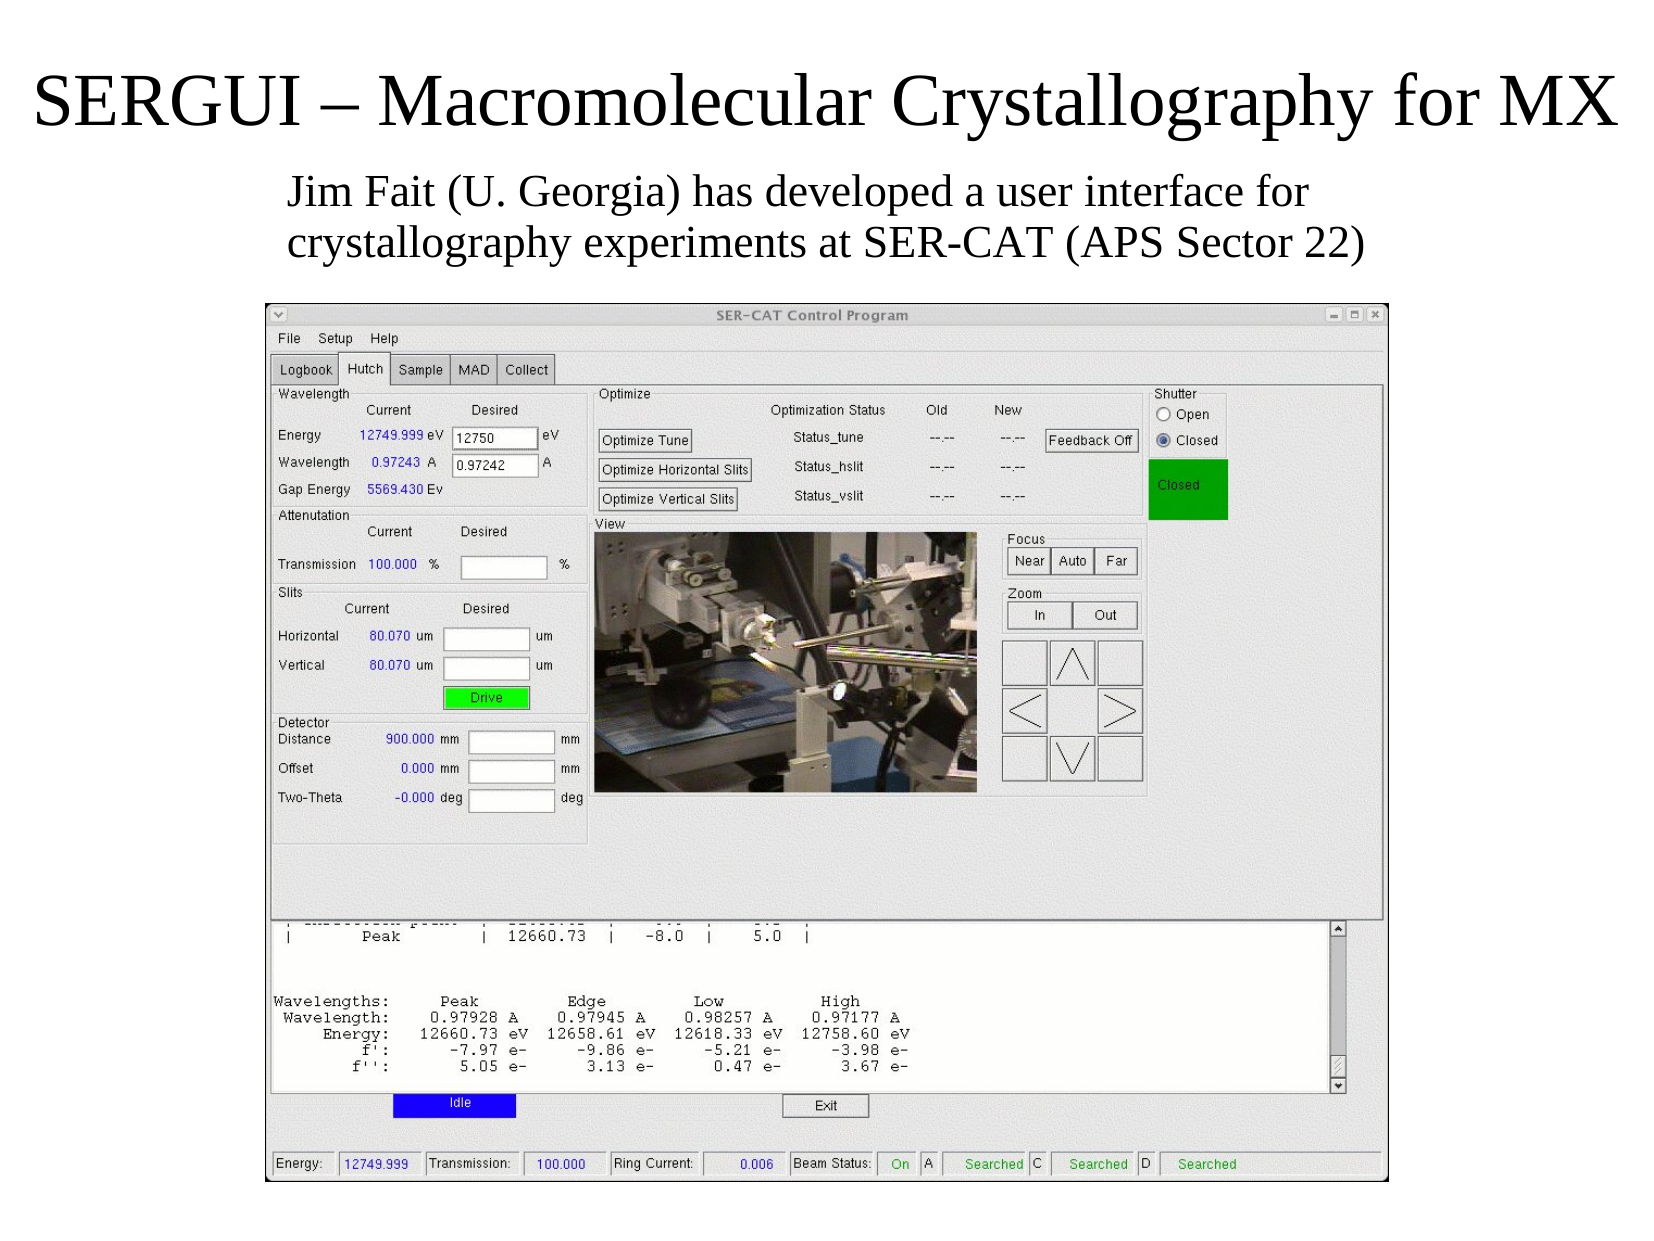

SERGUI – Macromolecular Crystallography for MX
Jim Fait (U. Georgia) has developed a user interface for
crystallography experiments at SER-CAT (APS Sector 22)